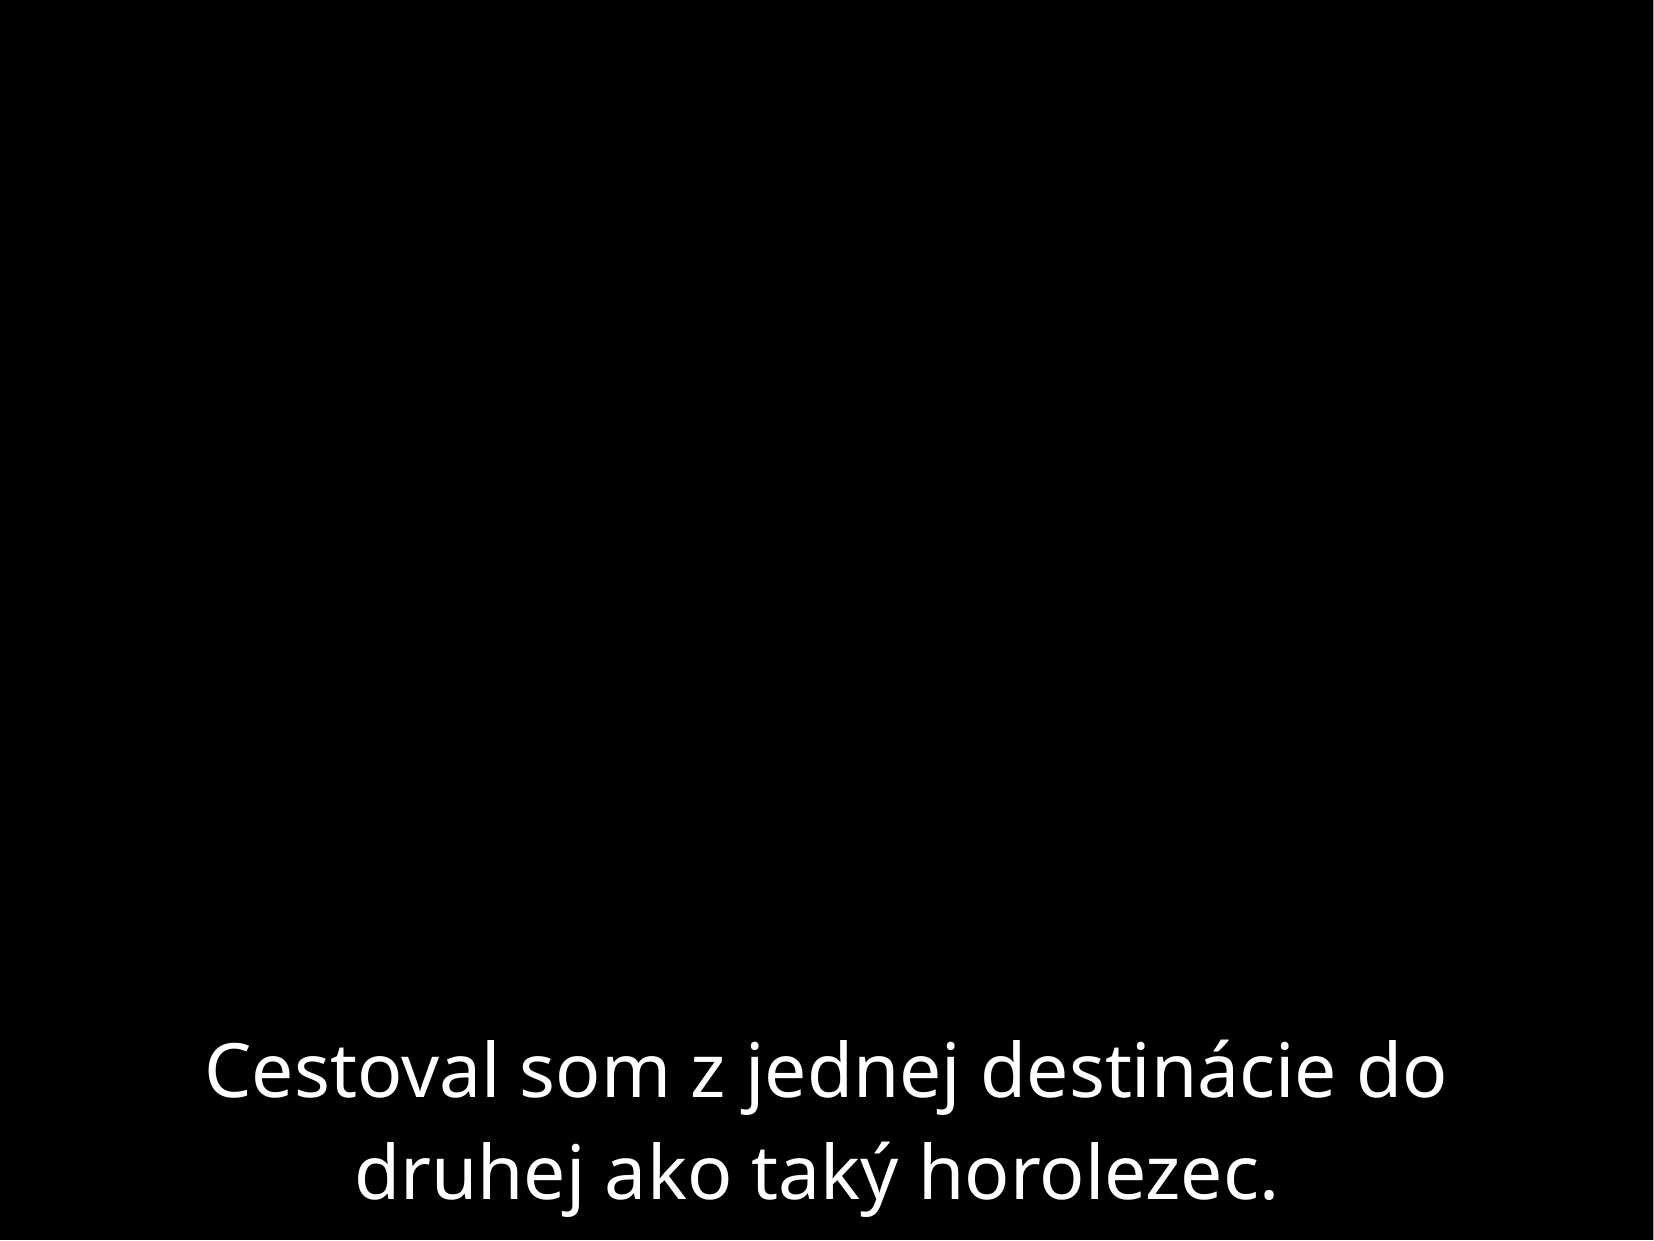

# Cestoval som z jednej destinácie do druhej ako taký horolezec.